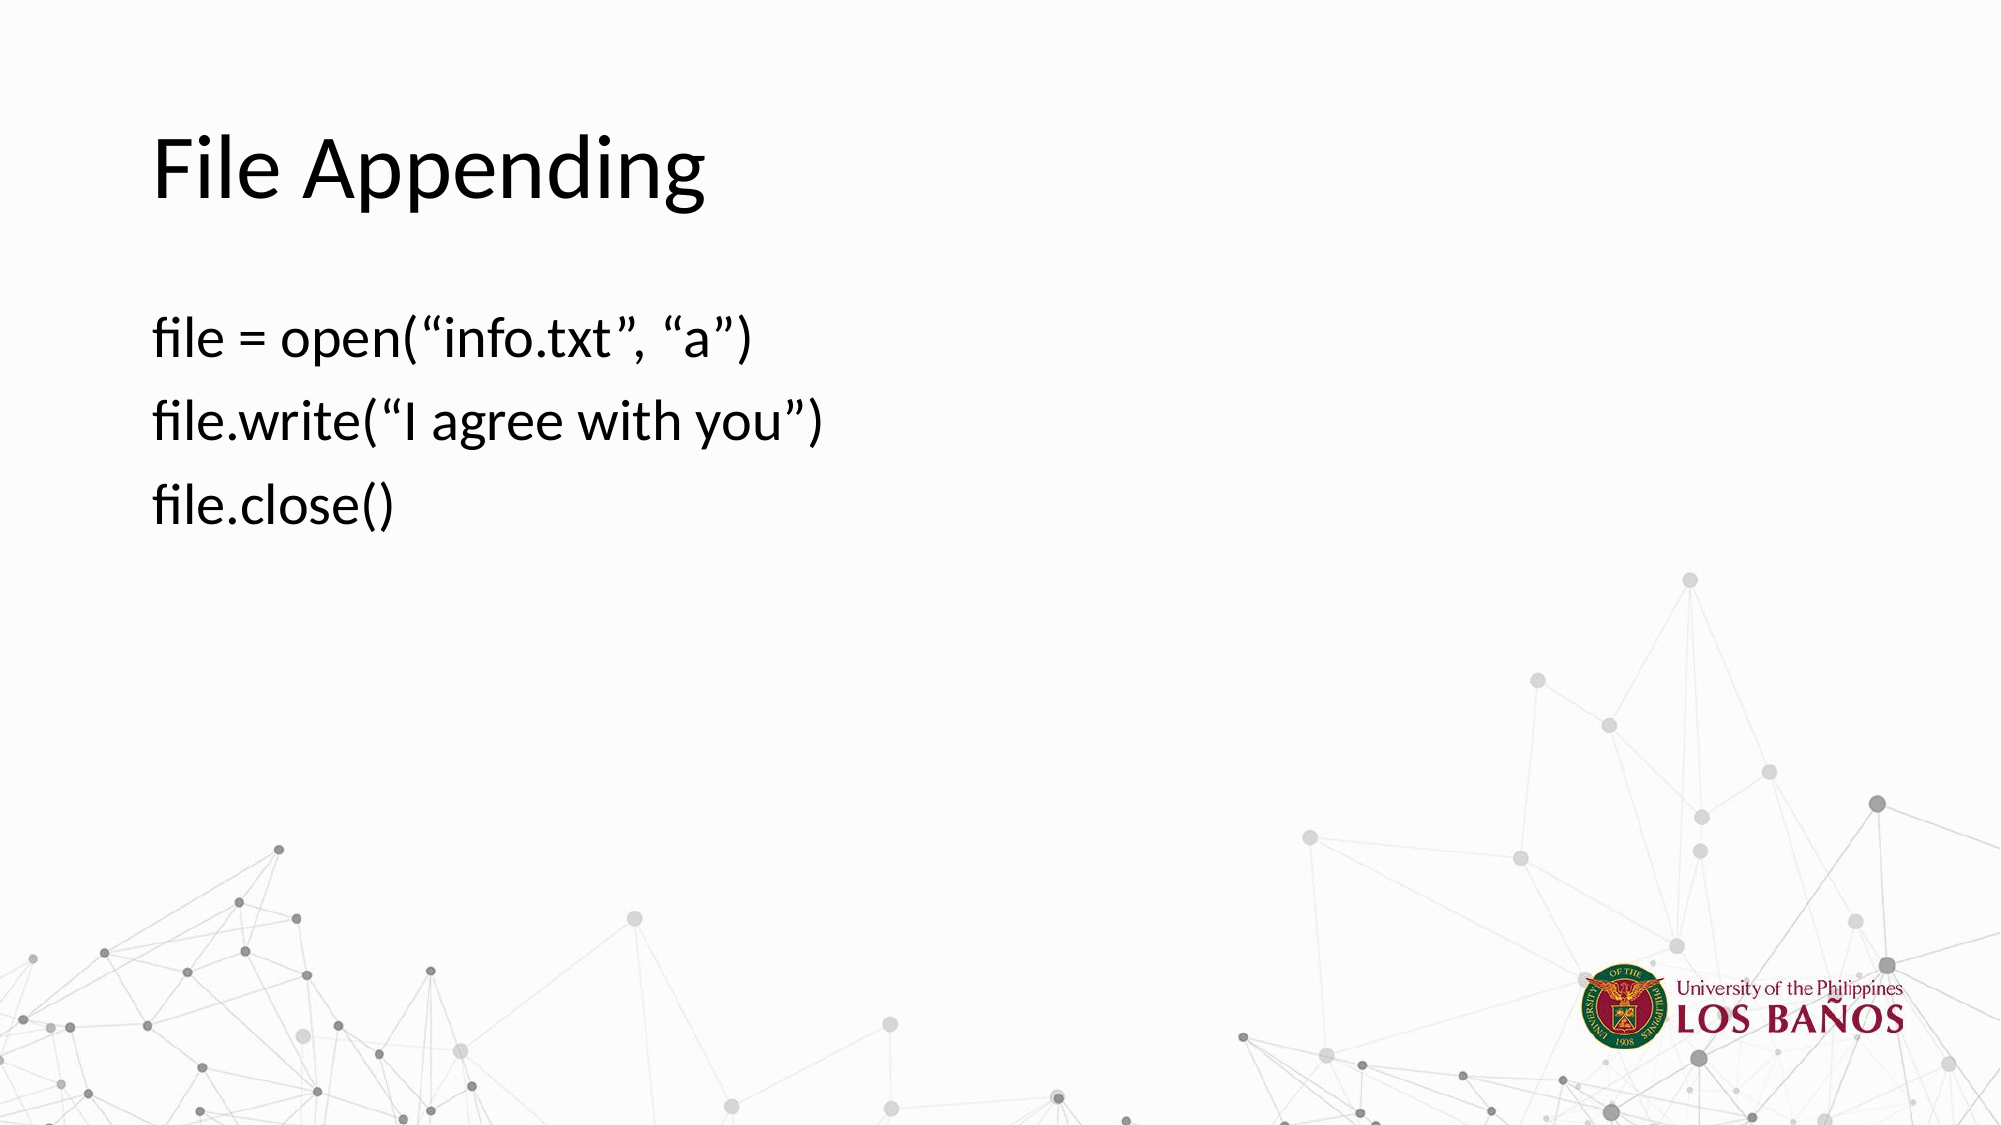

# File Appending
file = open(“info.txt”, “a”)
file.write(“I agree with you”)
file.close()